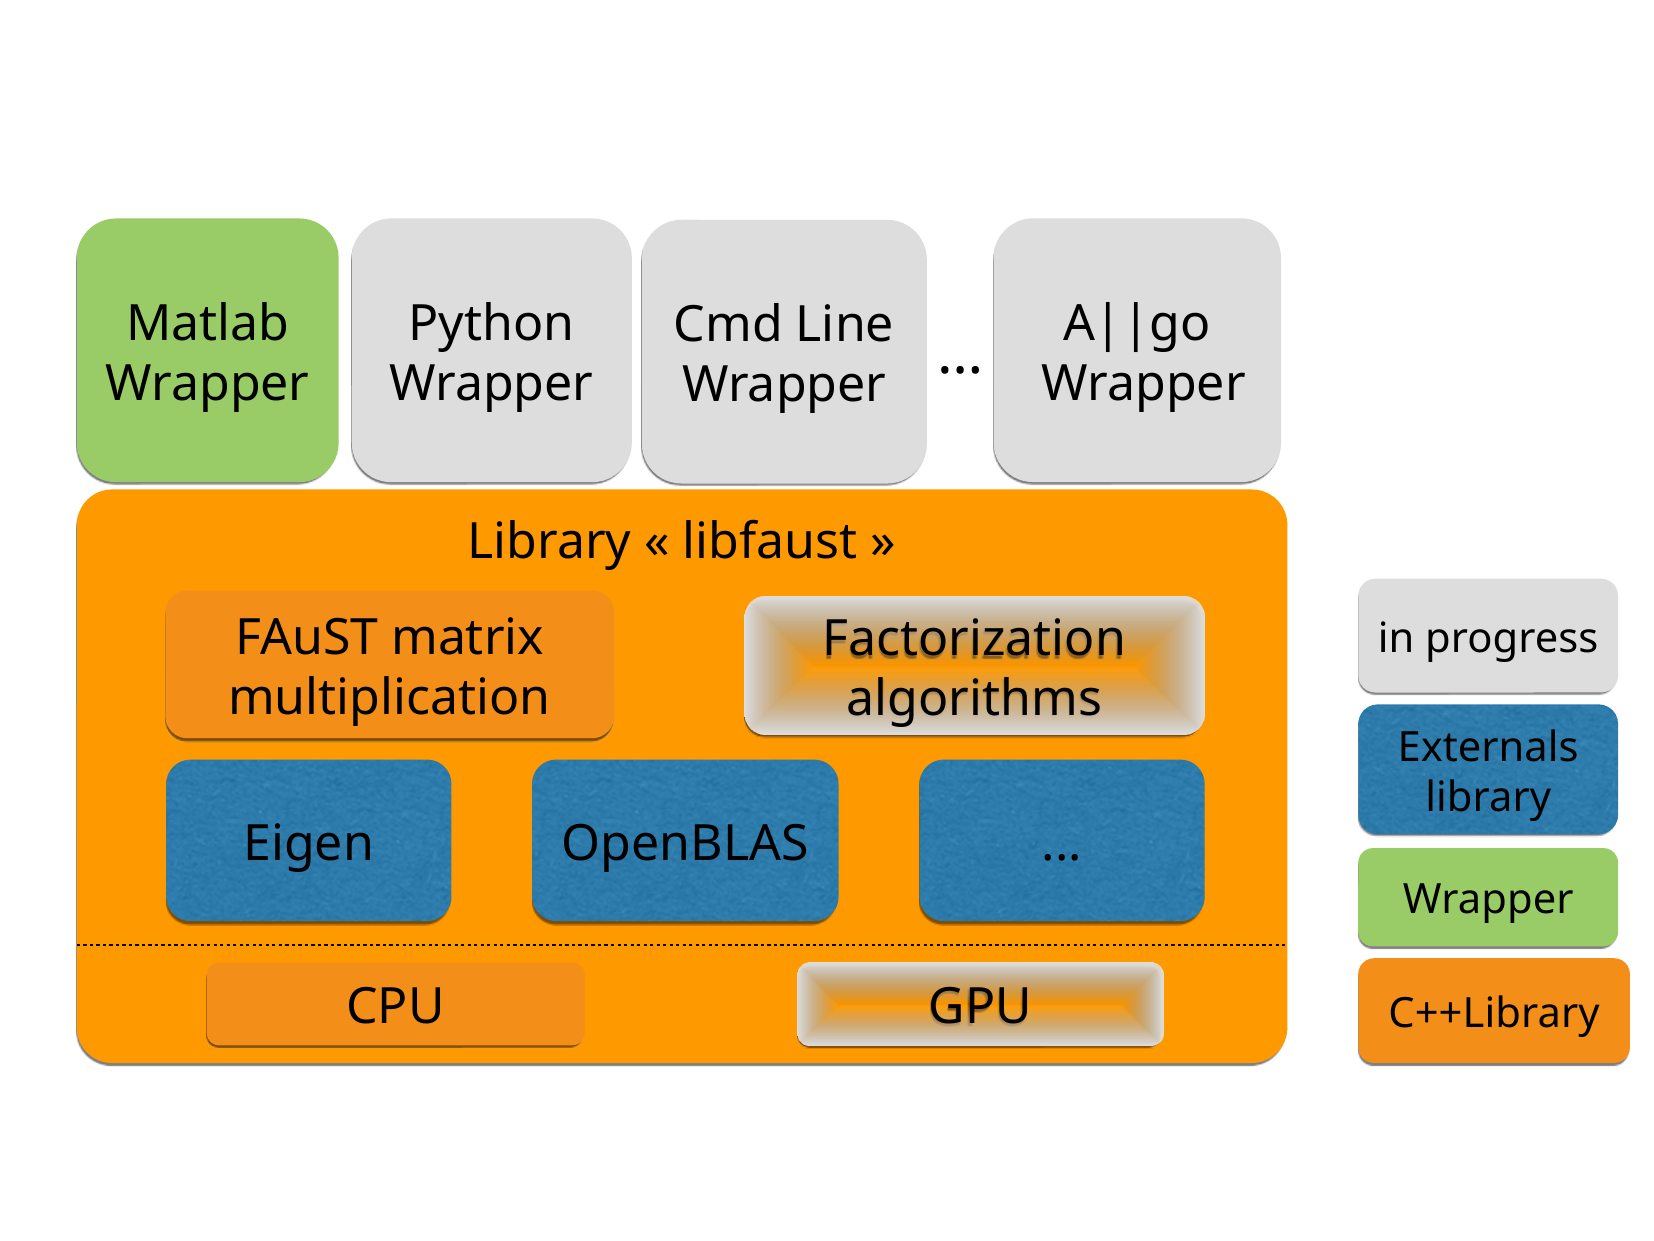

A||go
 Wrapper
Matlab Wrapper
Python Wrapper
Cmd Line Wrapper
…
Library « libfaust »
in progress
FAuST matrix multiplication
Factorization algorithms
Externals library
Eigen
OpenBLAS
...
Wrapper
C++Library
CPU
GPU